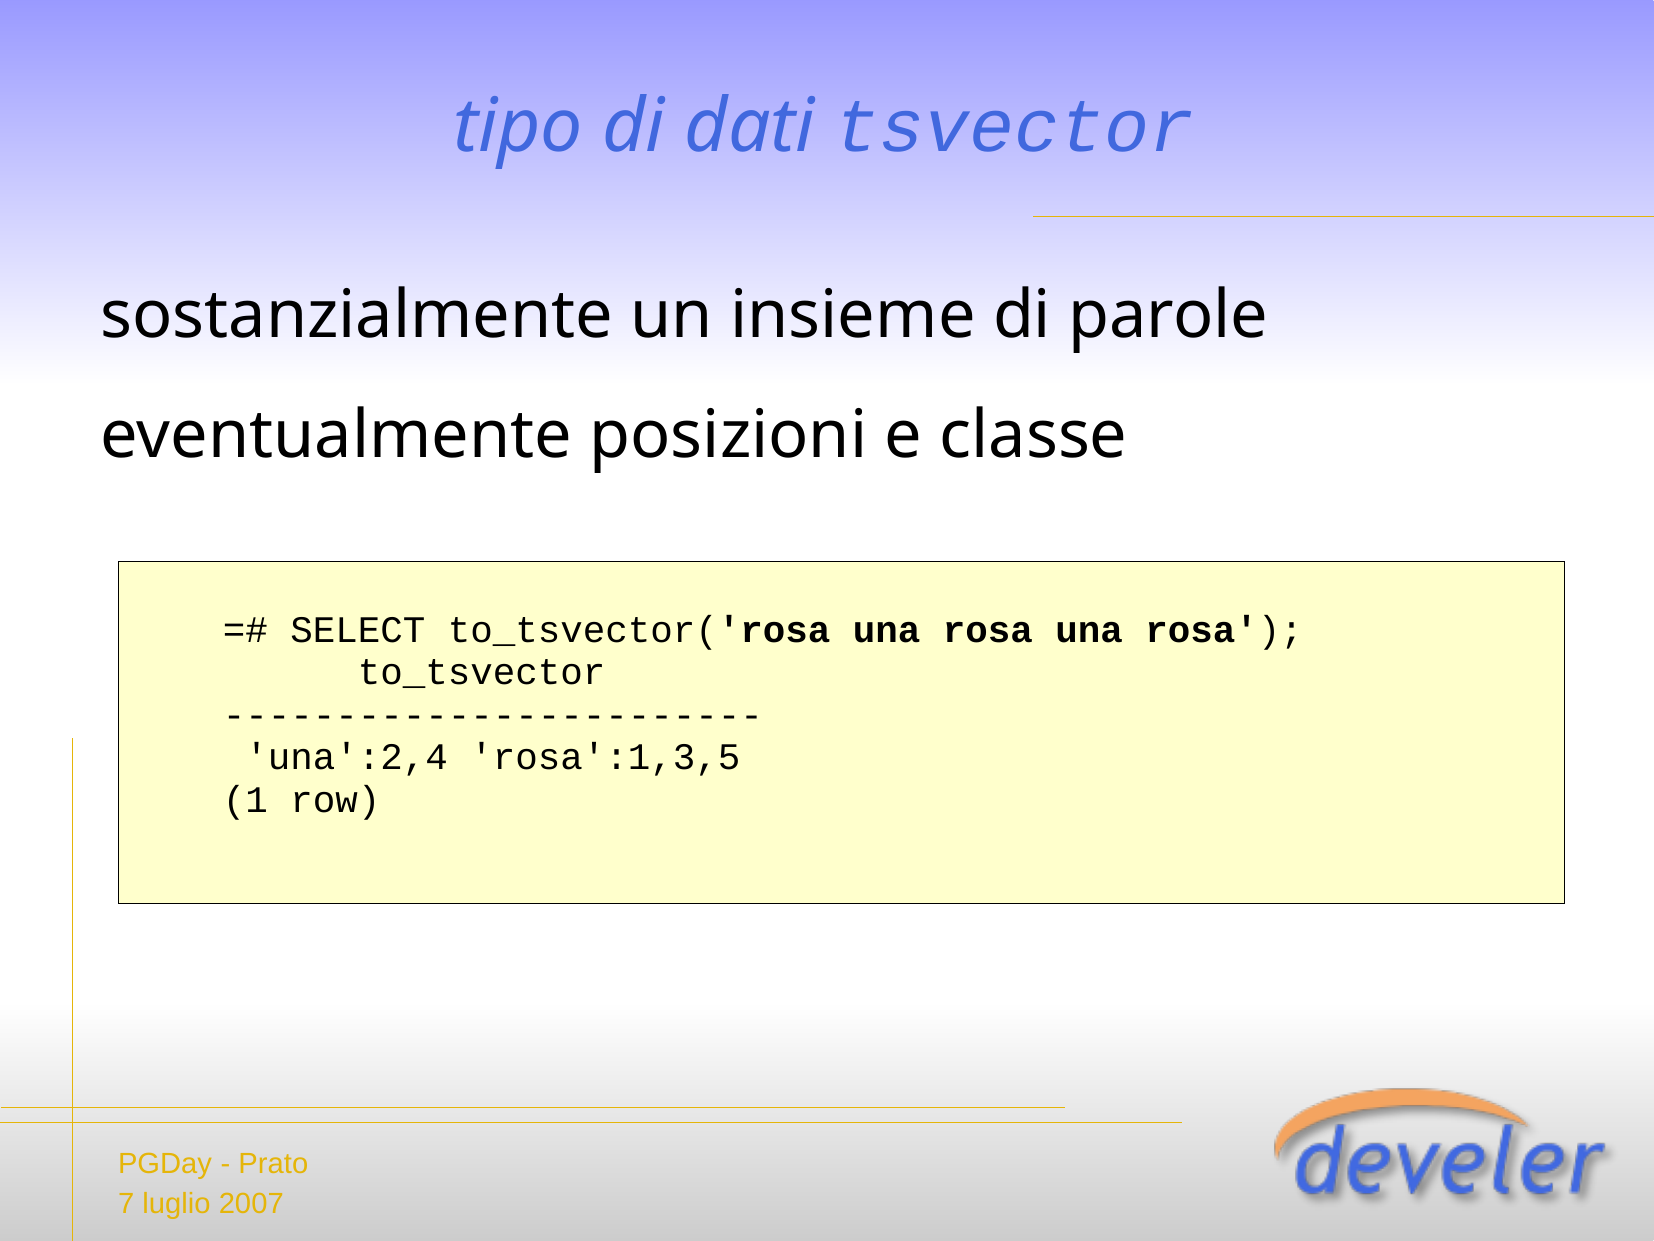

# tipo di dati tsvector
sostanzialmente un insieme di parole
eventualmente posizioni e classe
 =# SELECT to_tsvector('rosa una rosa una rosa');
 to_tsvector
 ------------------------
 'una':2,4 'rosa':1,3,5
 (1 row)
PGDay - Prato
7 luglio 2007